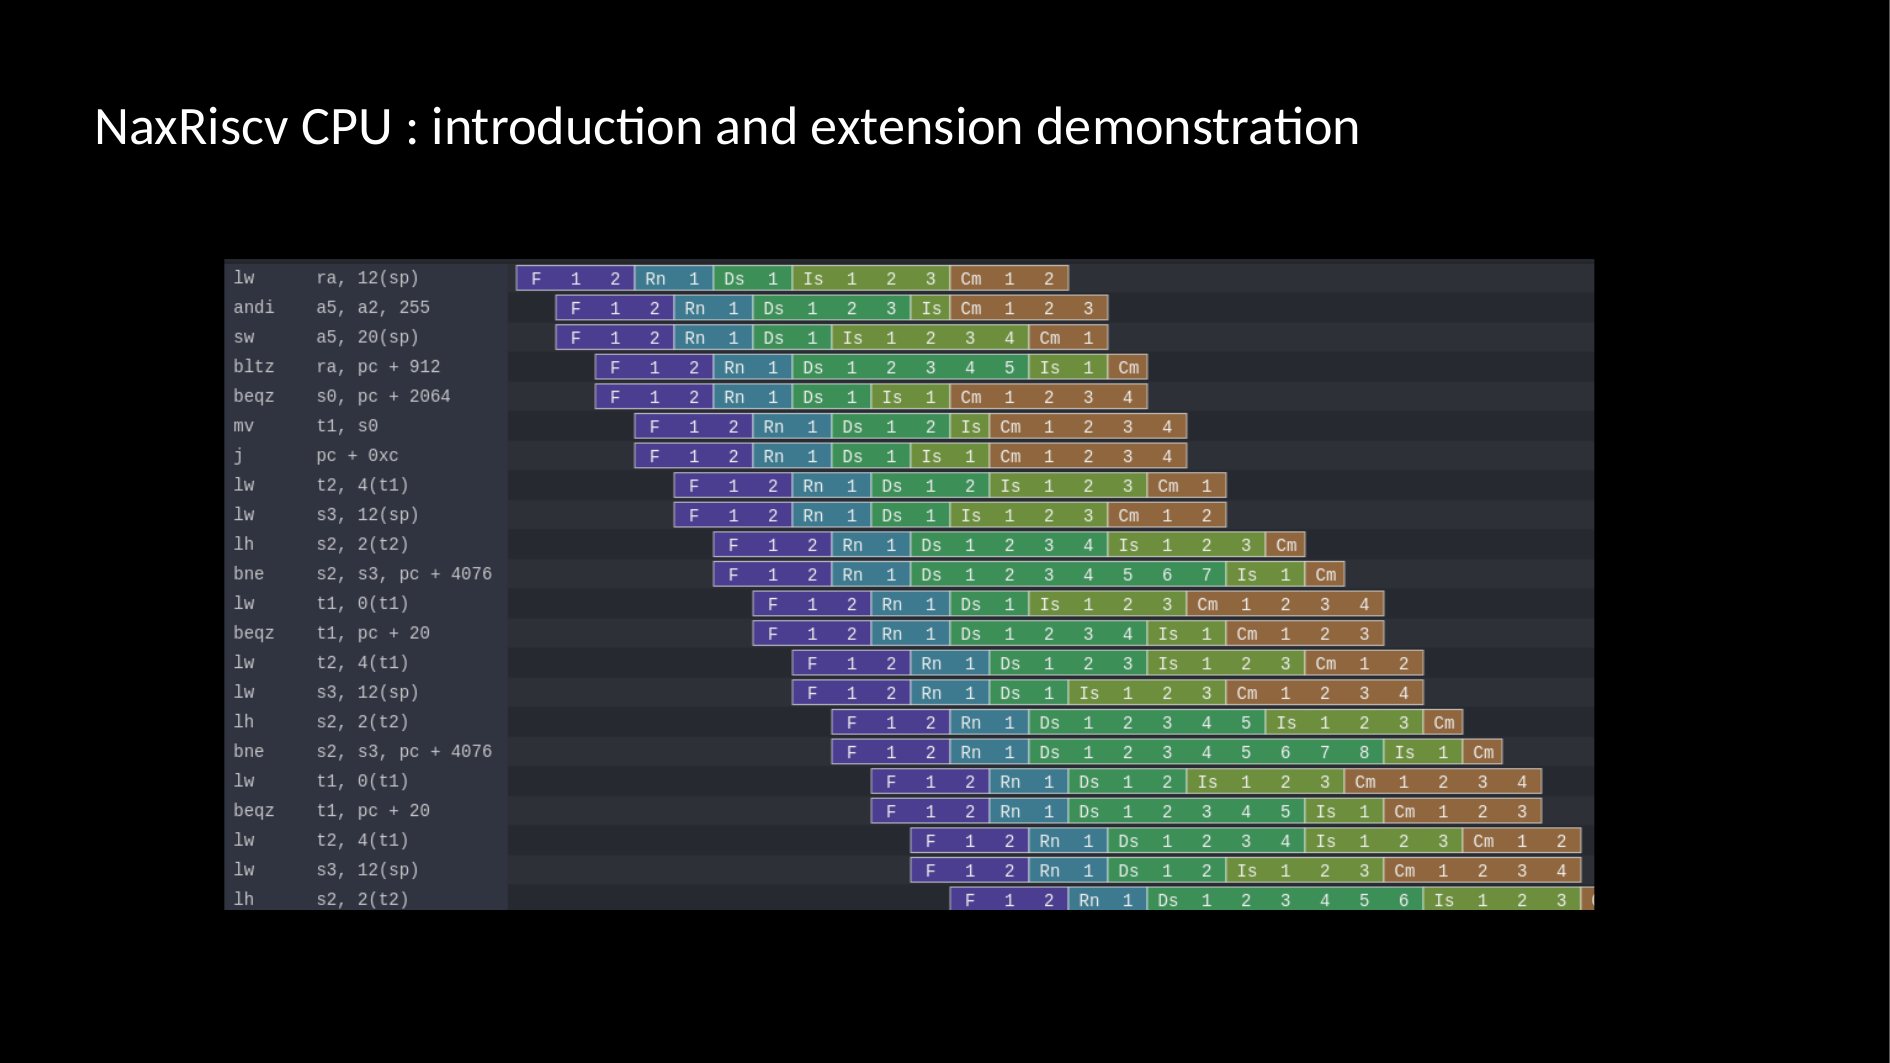

# NaxRiscv CPU : introduction and extension demonstration